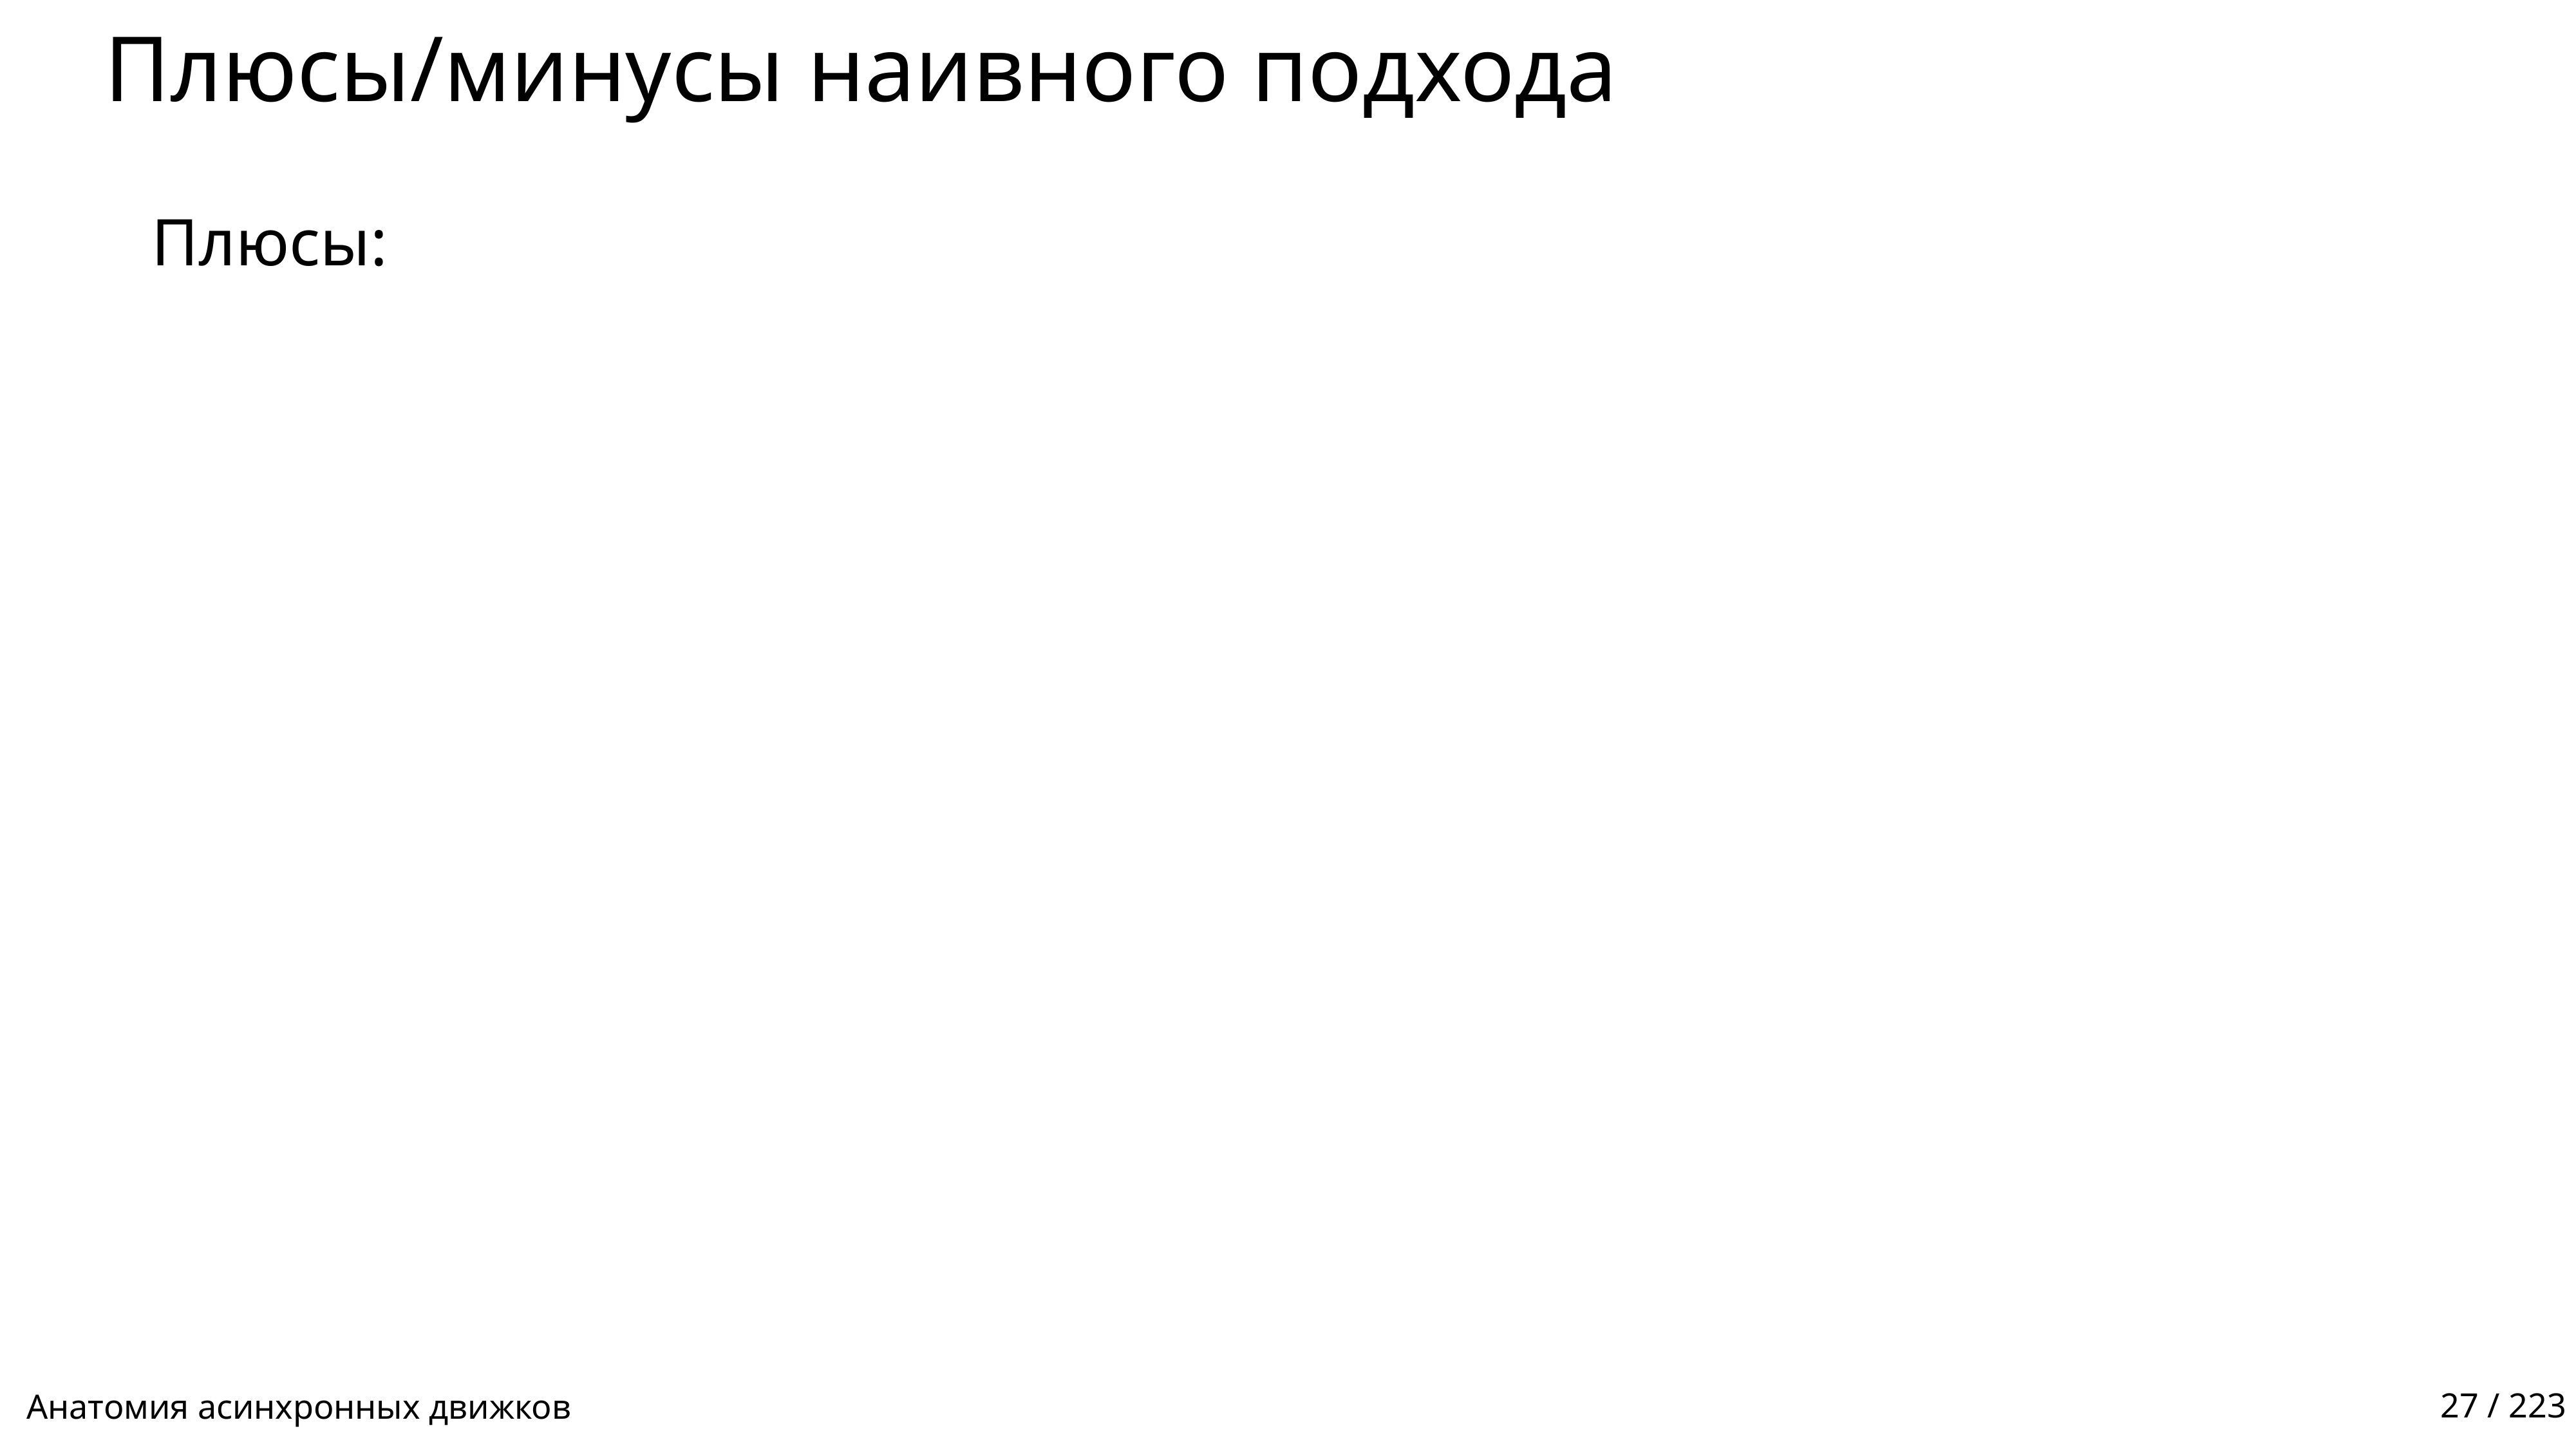

Плюсы/минусы наивного подхода
# Плюсы:
Анатомия асинхронных движков